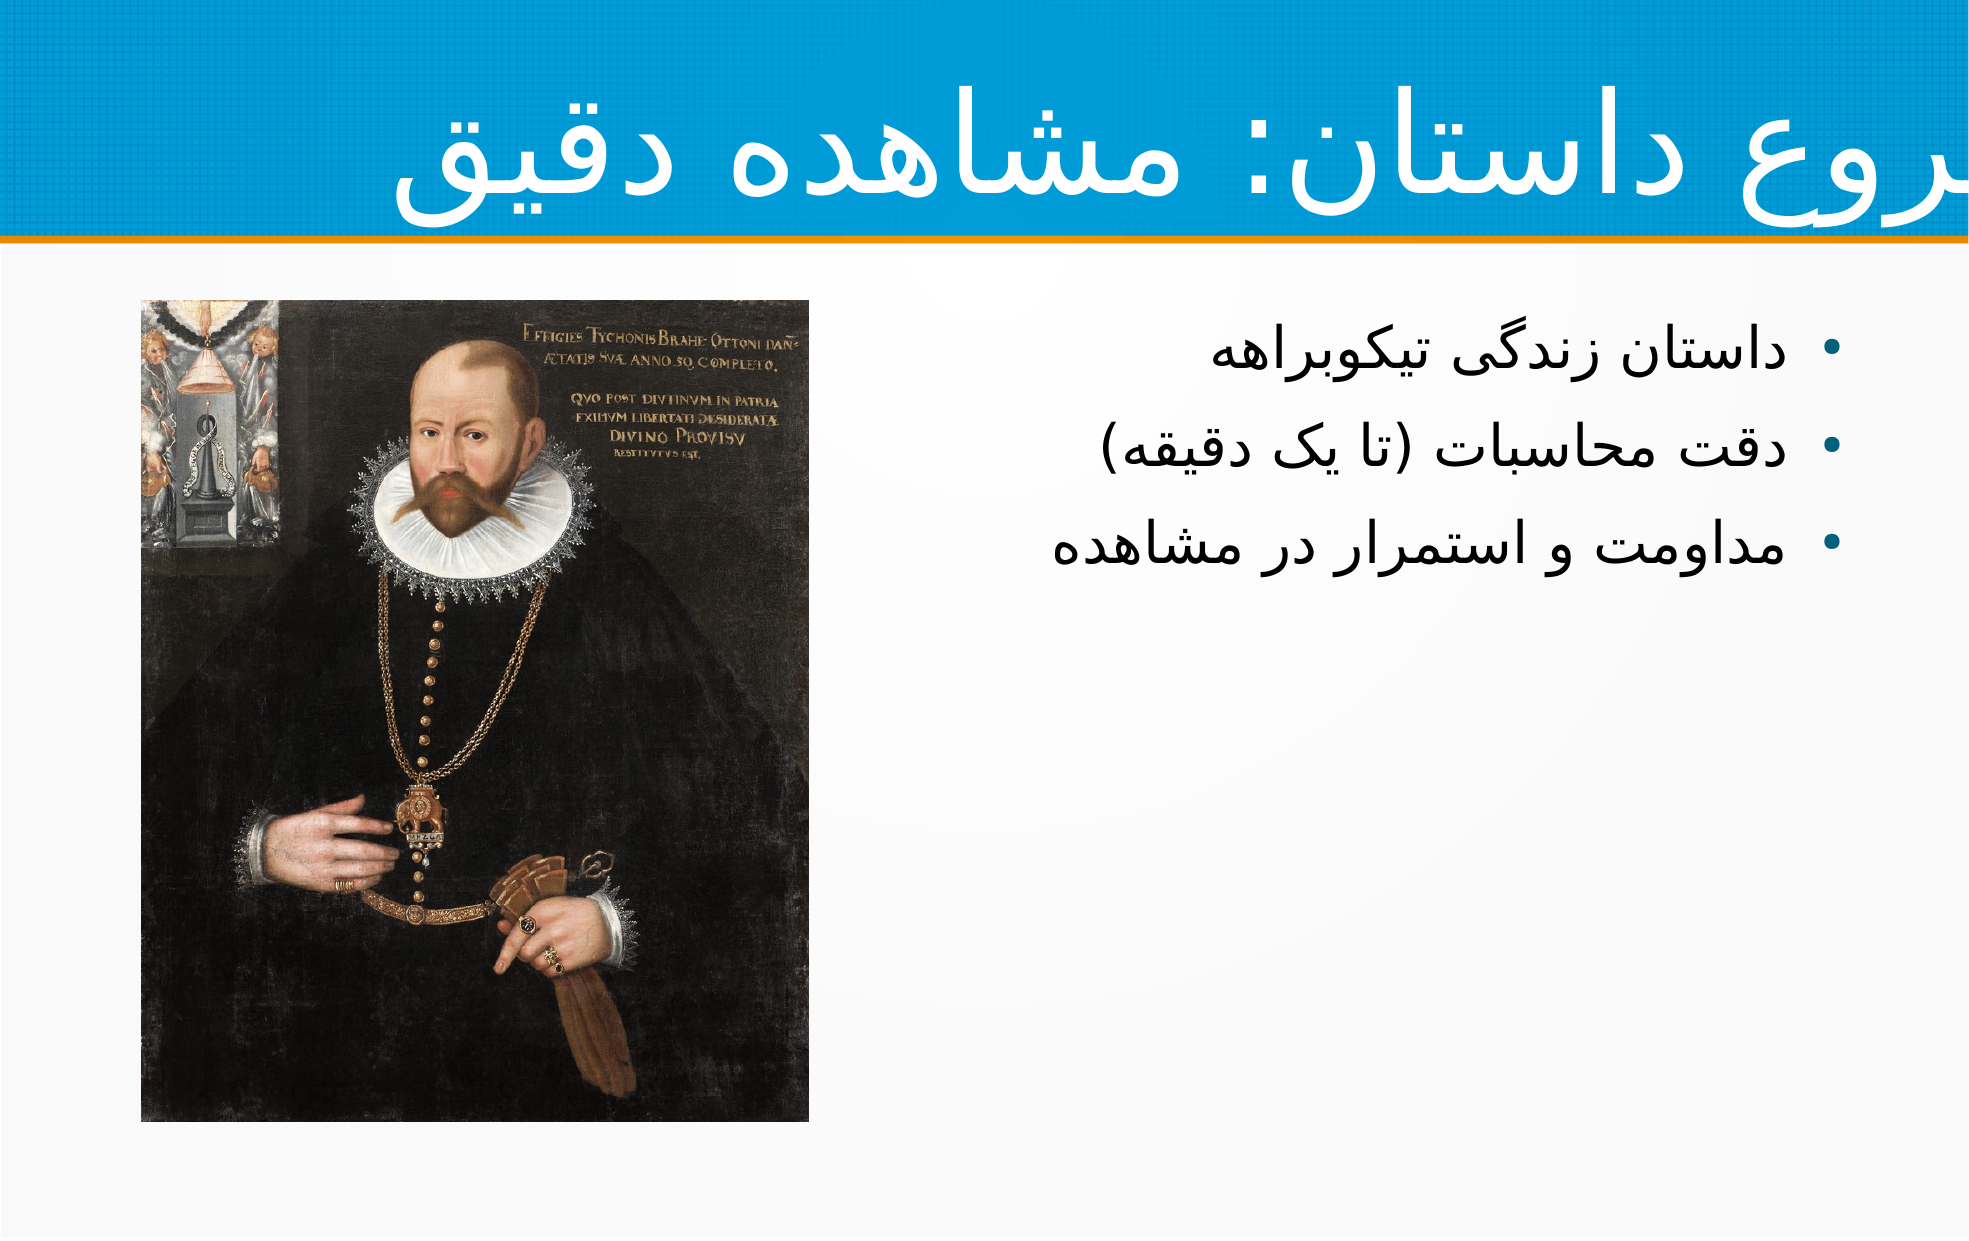

# شروع داستان: مشاهده دقیق
داستان زندگی تیکوبراهه
دقت محاسبات (تا یک دقیقه)
مداومت و استمرار در مشاهده